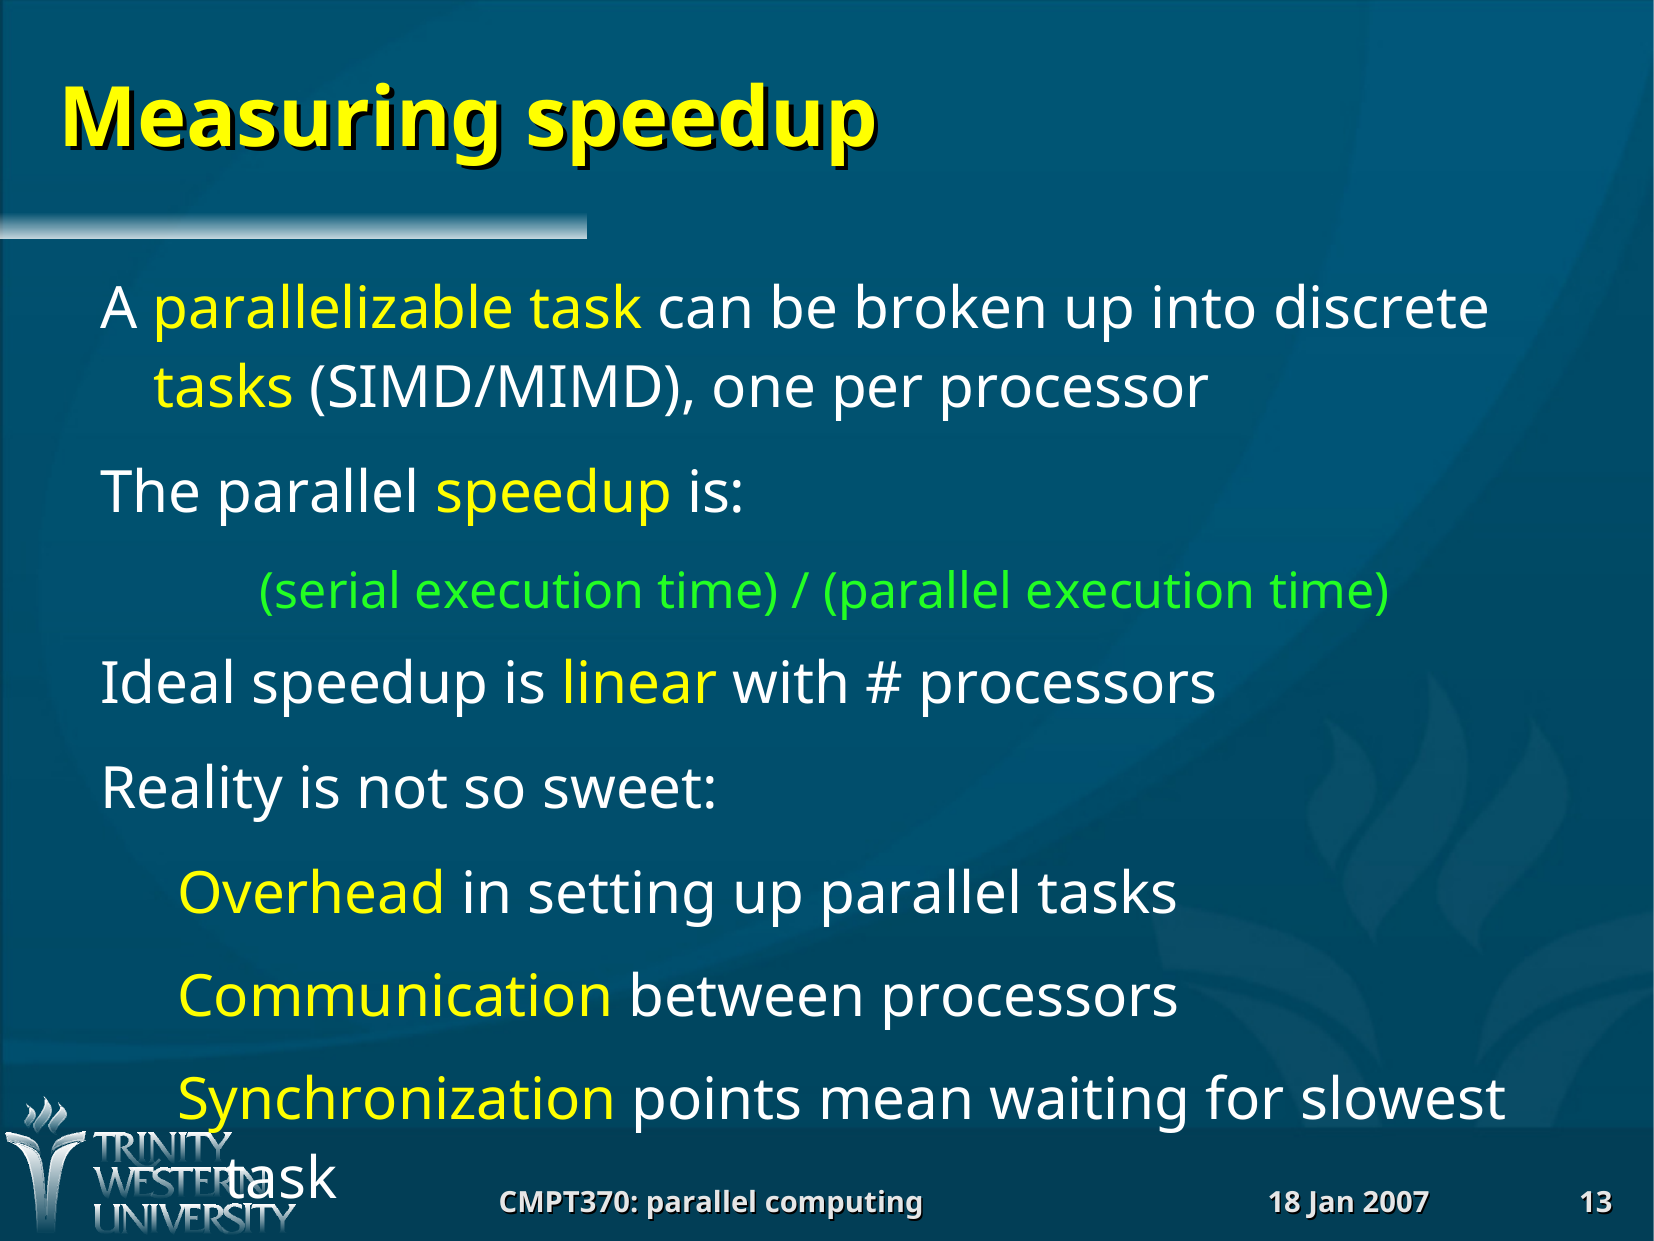

# Measuring speedup
A parallelizable task can be broken up into discrete tasks (SIMD/MIMD), one per processor
The parallel speedup is:
(serial execution time) / (parallel execution time)
Ideal speedup is linear with # processors
Reality is not so sweet:
Overhead in setting up parallel tasks
Communication between processors
Synchronization points mean waiting for slowest task
CMPT370: parallel computing
18 Jan 2007
13